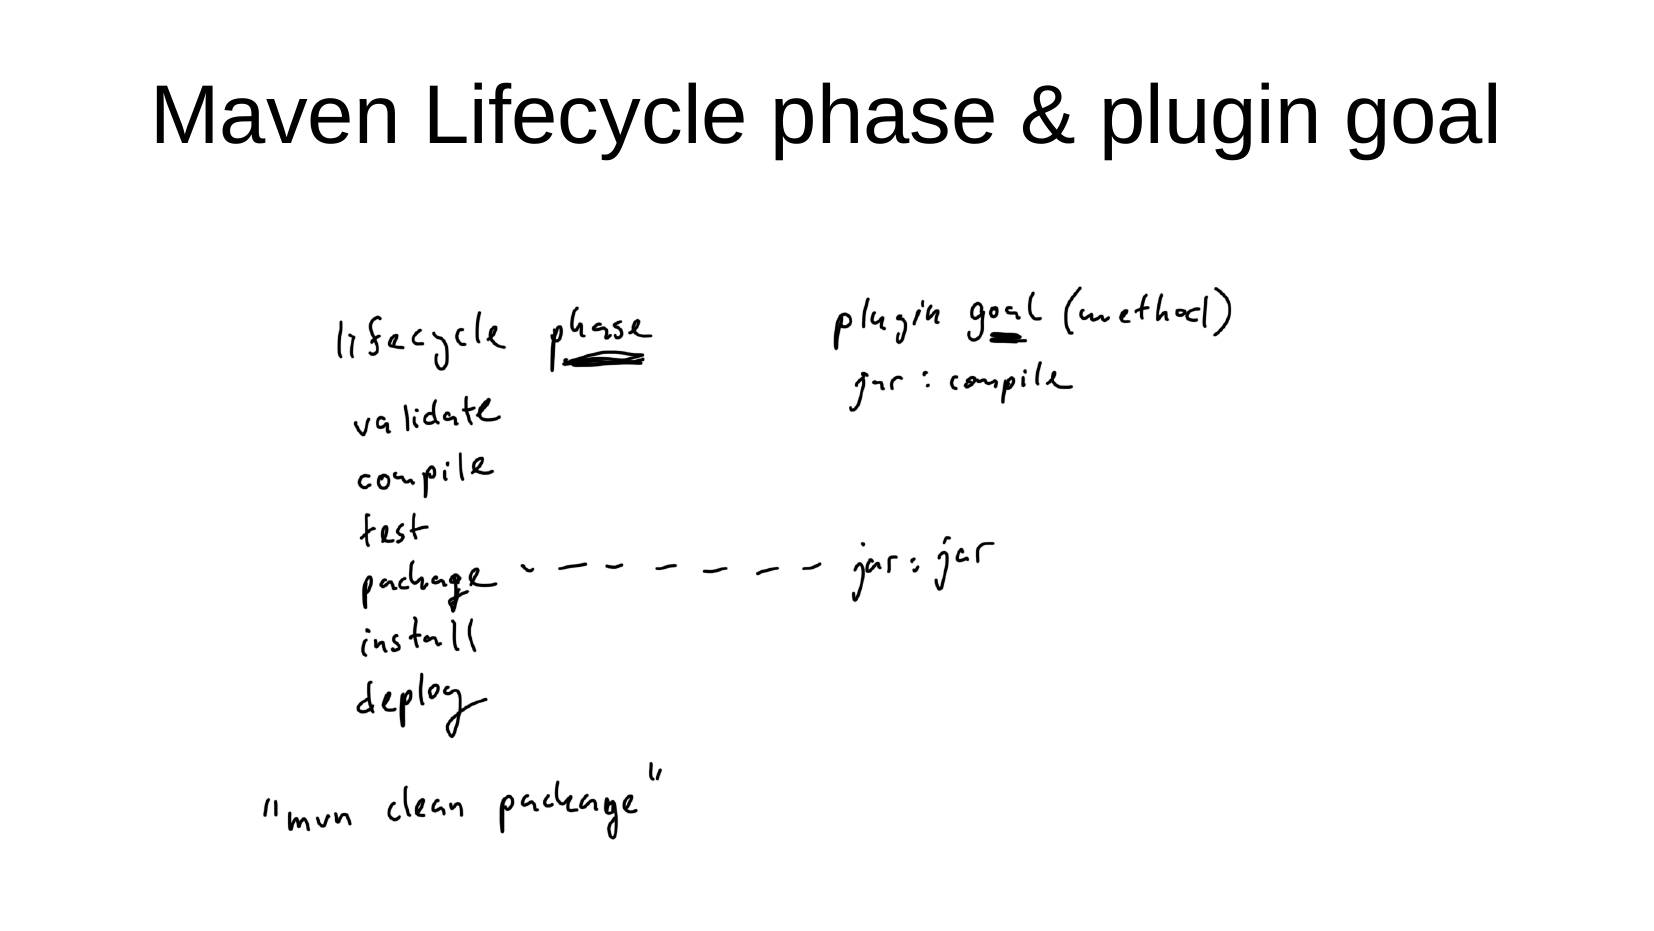

# Maven Lifecycle phase & plugin goal